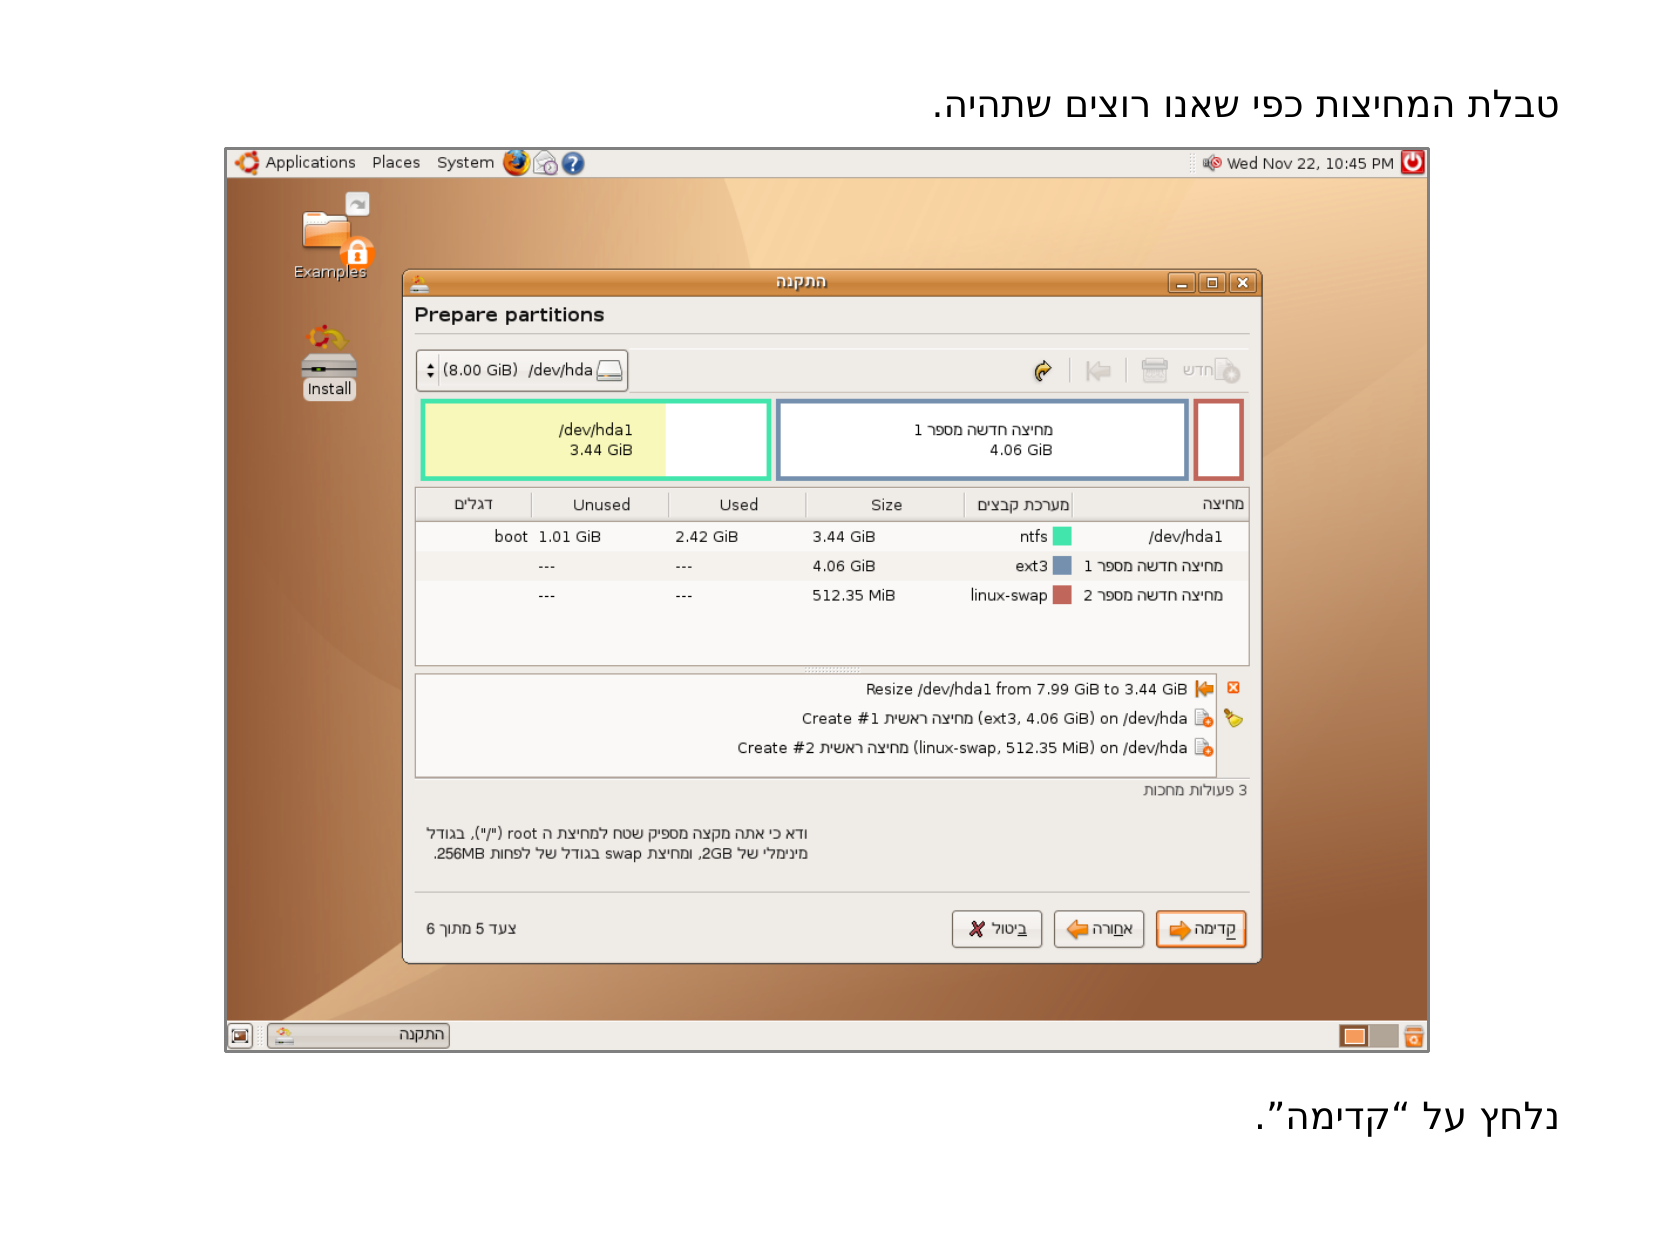

טבלת המחיצות כפי שאנו רוצים שתהיה.
נלחץ על “קדימה”.